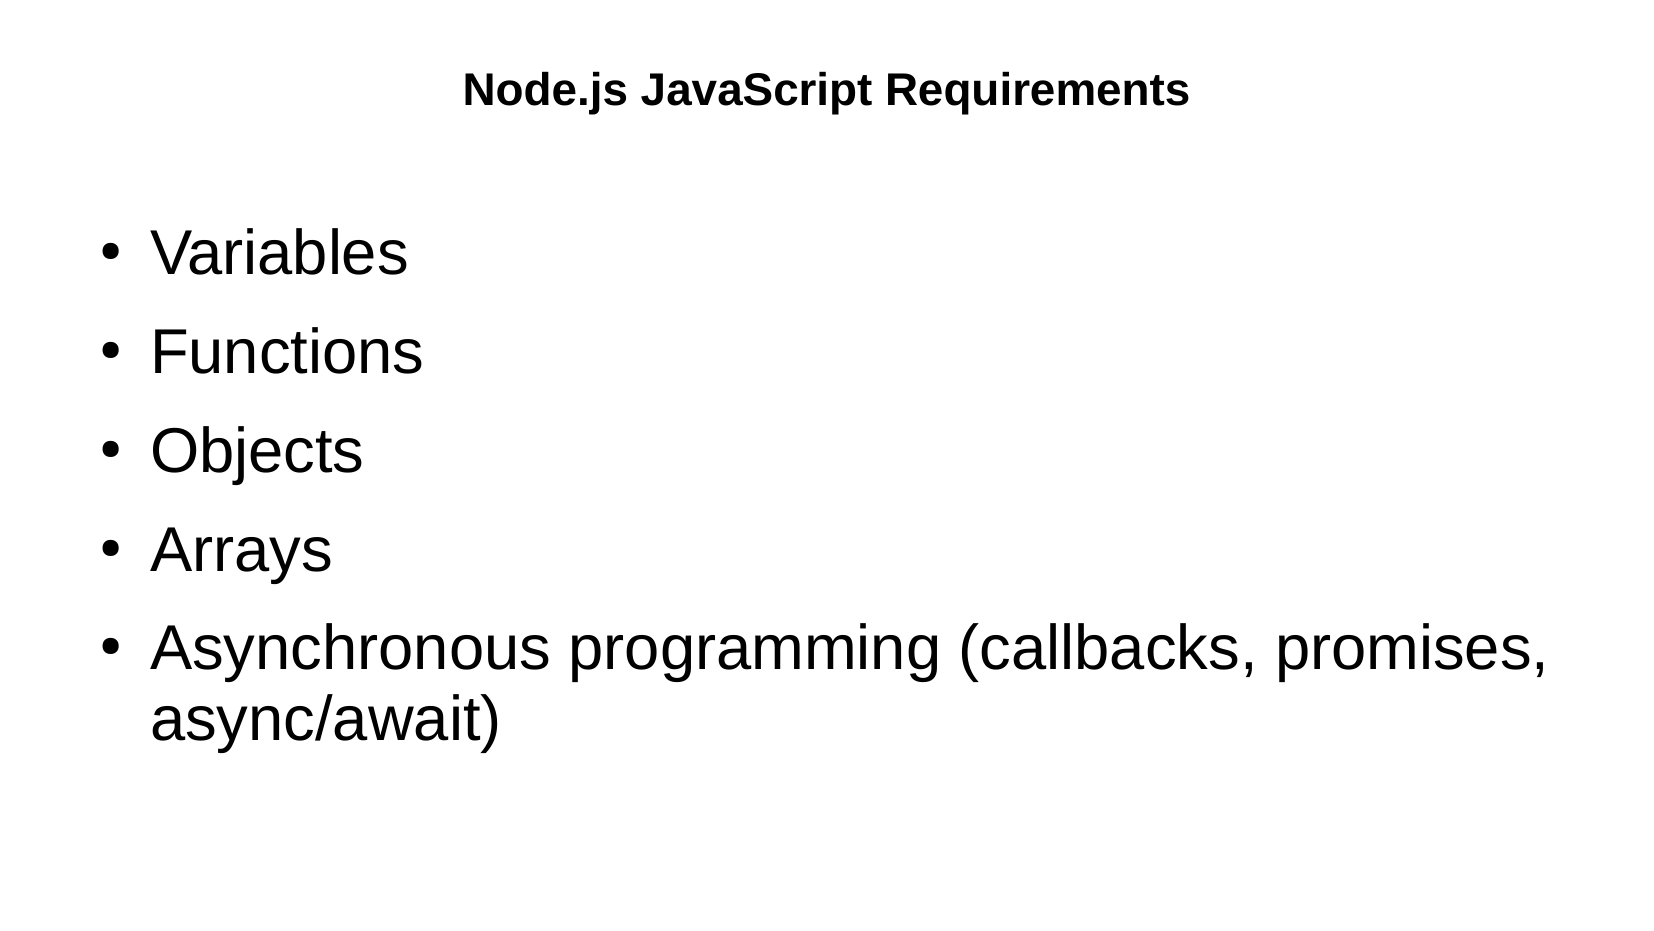

# Node.js JavaScript Requirements
Variables
Functions
Objects
Arrays
Asynchronous programming (callbacks, promises, async/await)